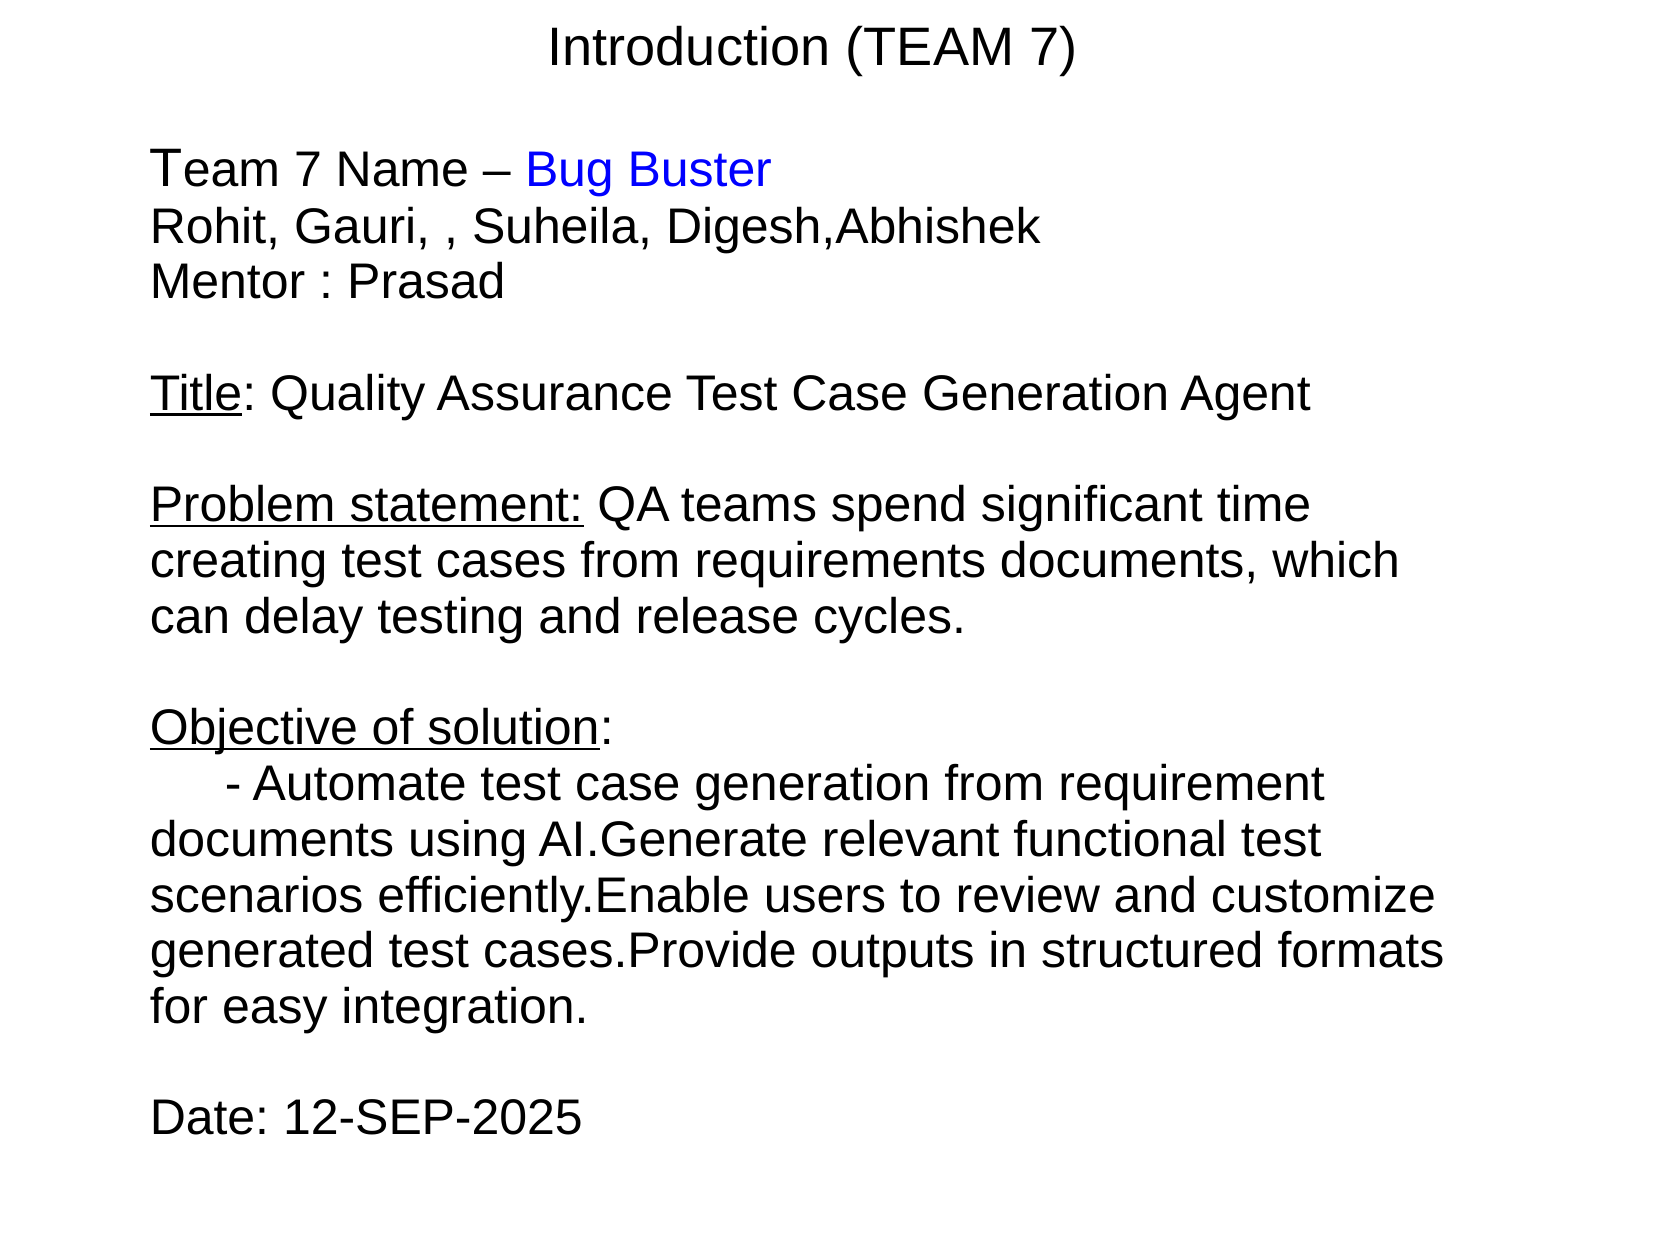

Introduction (TEAM 7)
Team 7 Name – Bug Buster
Rohit, Gauri, , Suheila, Digesh,Abhishek
Mentor : Prasad
Title: Quality Assurance Test Case Generation Agent
Problem statement: QA teams spend significant time creating test cases from requirements documents, which can delay testing and release cycles.
Objective of solution:
	- Automate test case generation from requirement documents using AI.Generate relevant functional test scenarios efficiently.Enable users to review and customize generated test cases.Provide outputs in structured formats for easy integration.
Date: 12-SEP-2025